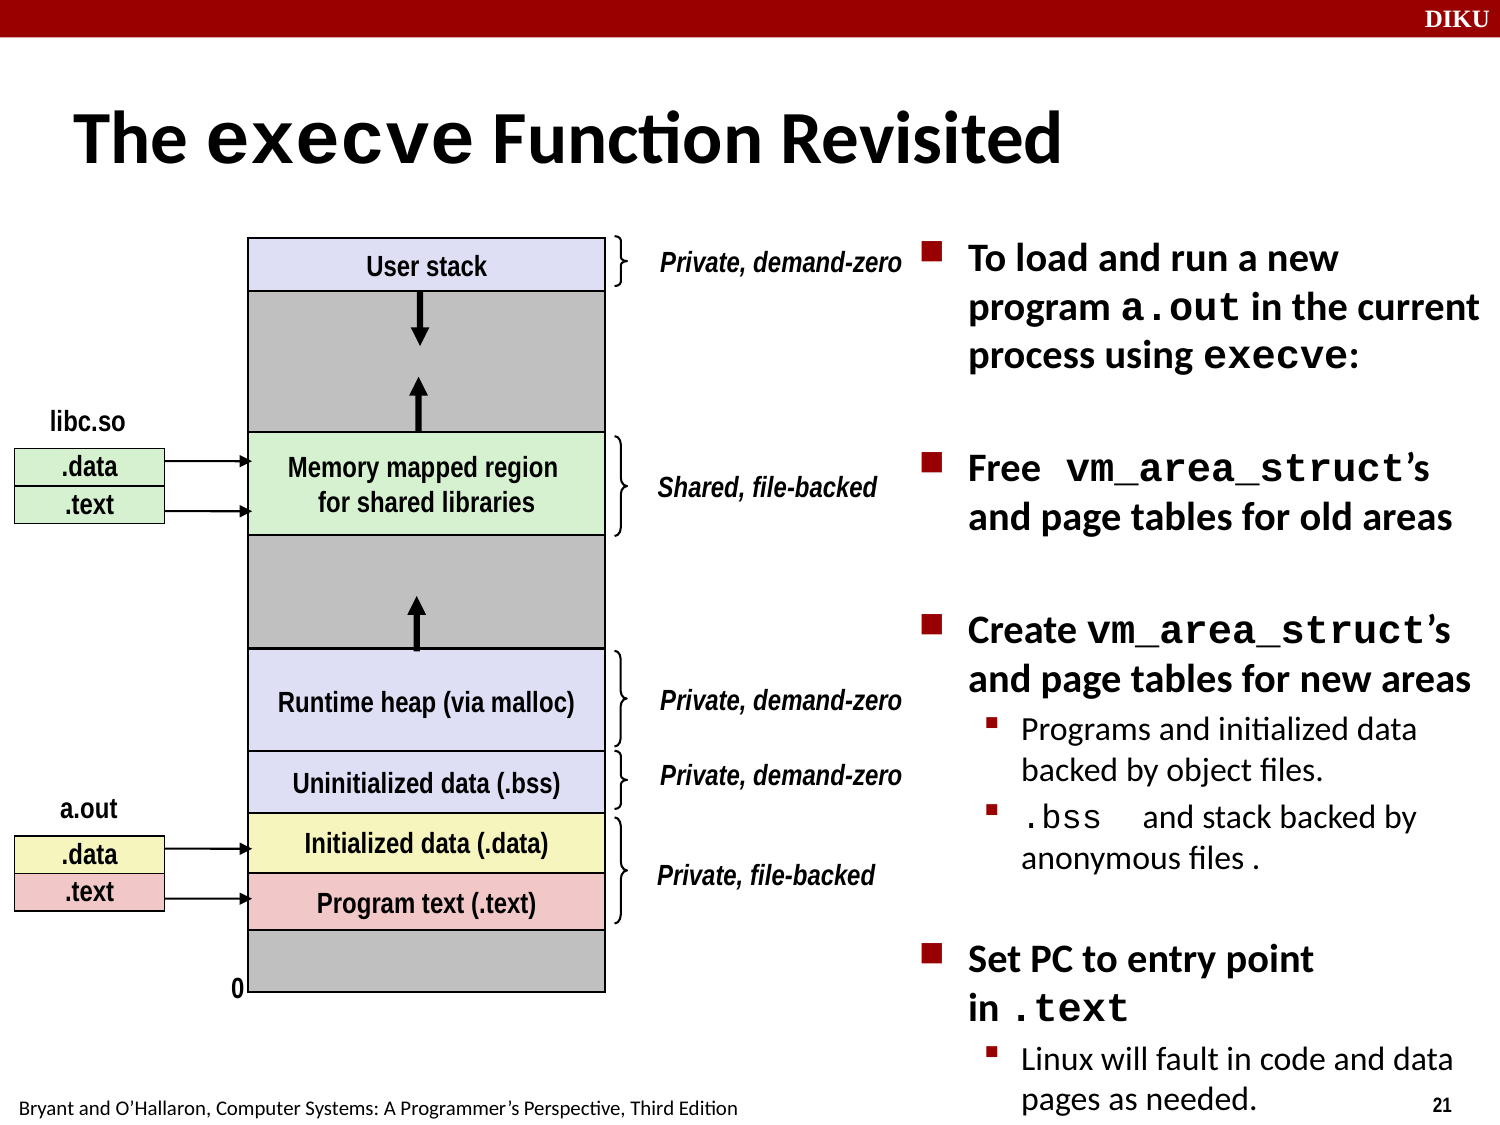

The execve Function Revisited
To load and run a new program a.out in the current process using execve:
Free vm_area_struct’s and page tables for old areas
Create vm_area_struct’s and page tables for new areas
Programs and initialized data backed by object files.
.bss and stack backed by anonymous files .
Set PC to entry point in .text
Linux will fault in code and data pages as needed.
Private, demand-zero
User stack
libc.so
Memory mapped region
for shared libraries
.data
Shared, file-backed
.text
Runtime heap (via malloc)
Private, demand-zero
Private, demand-zero
Uninitialized data (.bss)
a.out
Initialized data (.data)
.data
Private, file-backed
Program text (.text)
.text
0